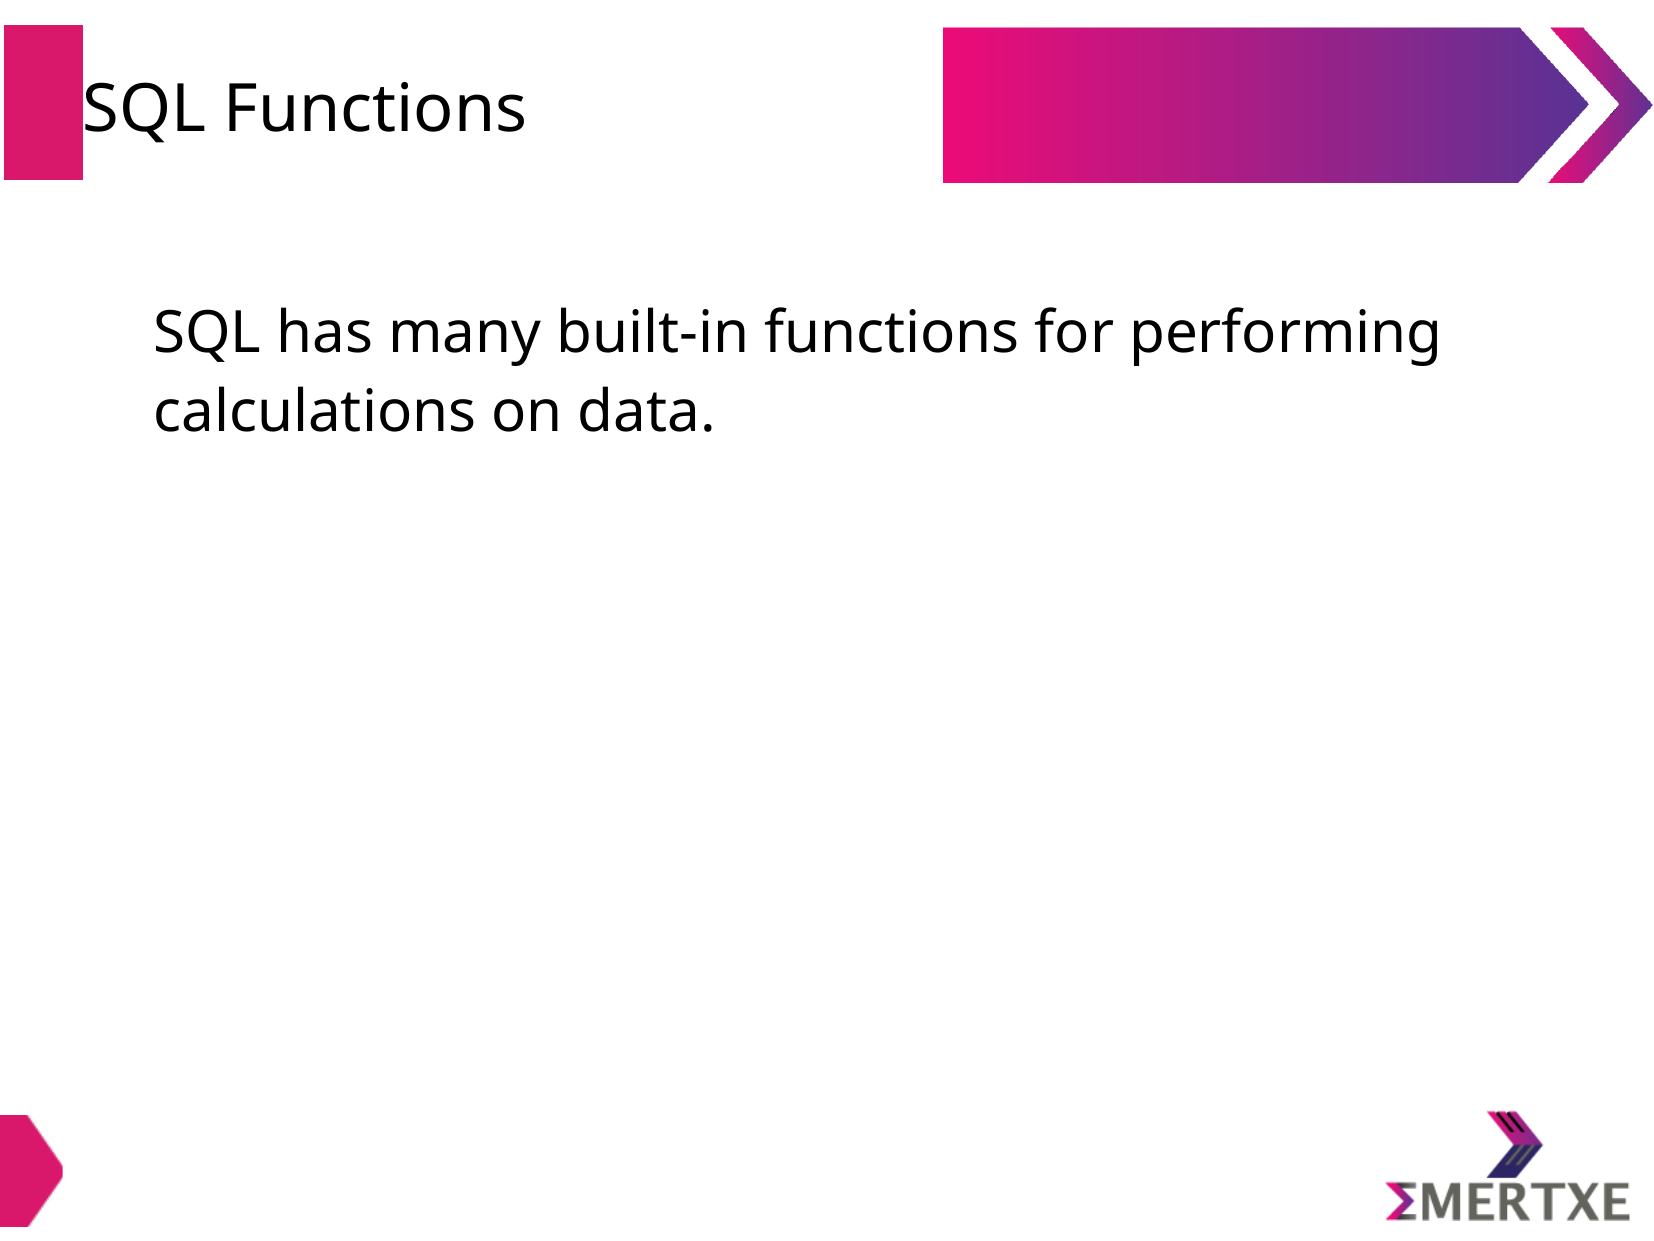

# SQL Functions
SQL has many built-in functions for performing calculations on data.